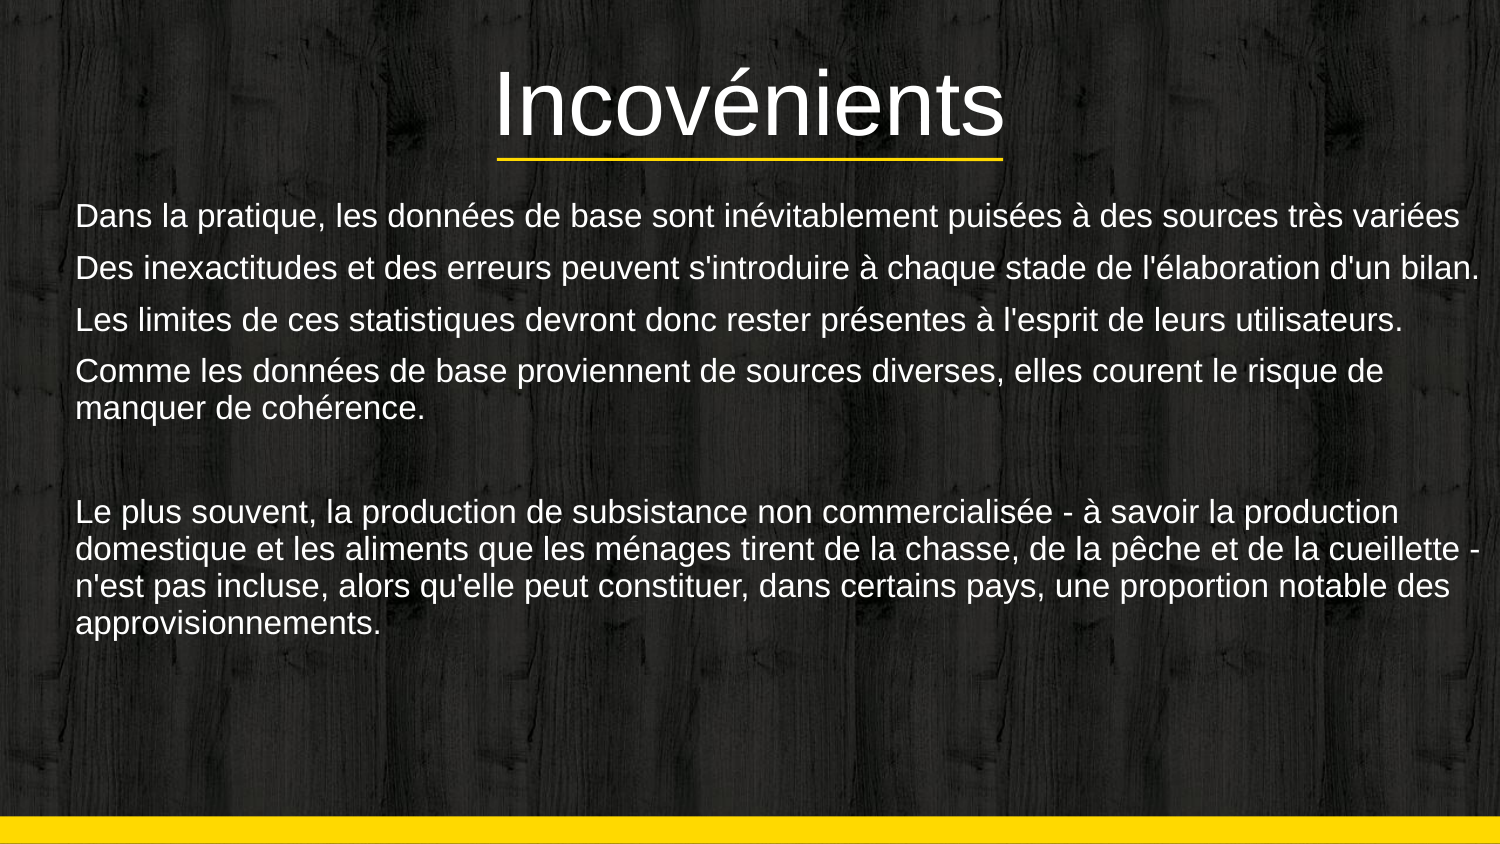

# Incovénients
Dans la pratique, les données de base sont inévitablement puisées à des sources très variées
Des inexactitudes et des erreurs peuvent s'introduire à chaque stade de l'élaboration d'un bilan.
Les limites de ces statistiques devront donc rester présentes à l'esprit de leurs utilisateurs.
Comme les données de base proviennent de sources diverses, elles courent le risque de manquer de cohérence.
Le plus souvent, la production de subsistance non commercialisée - à savoir la production domestique et les aliments que les ménages tirent de la chasse, de la pêche et de la cueillette - n'est pas incluse, alors qu'elle peut constituer, dans certains pays, une proportion notable des approvisionnements.